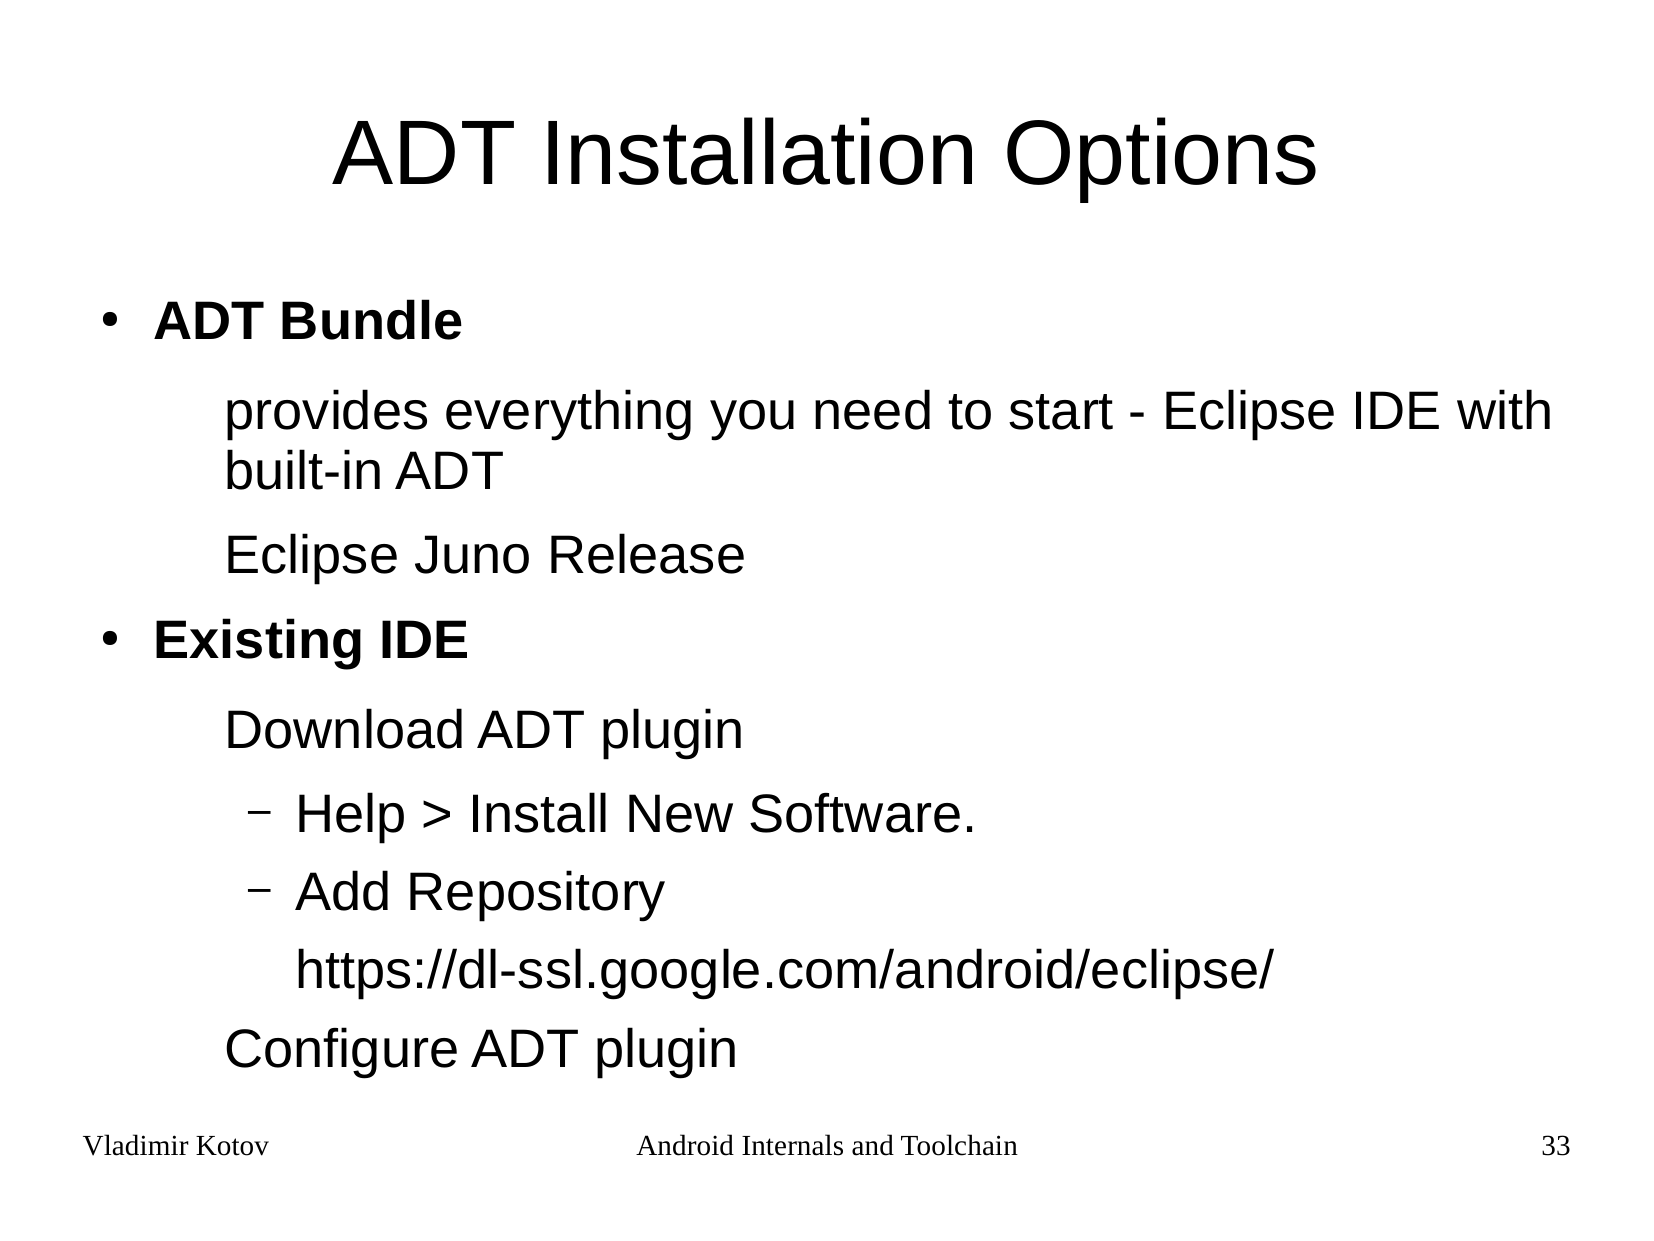

# ADT Installation Options
ADT Bundle
provides everything you need to start - Eclipse IDE with built-in ADT
Eclipse Juno Release
Existing IDE
Download ADT plugin
Help > Install New Software.
Add Repository
https://dl-ssl.google.com/android/eclipse/
Configure ADT plugin
Vladimir Kotov
Android Internals and Toolchain
33